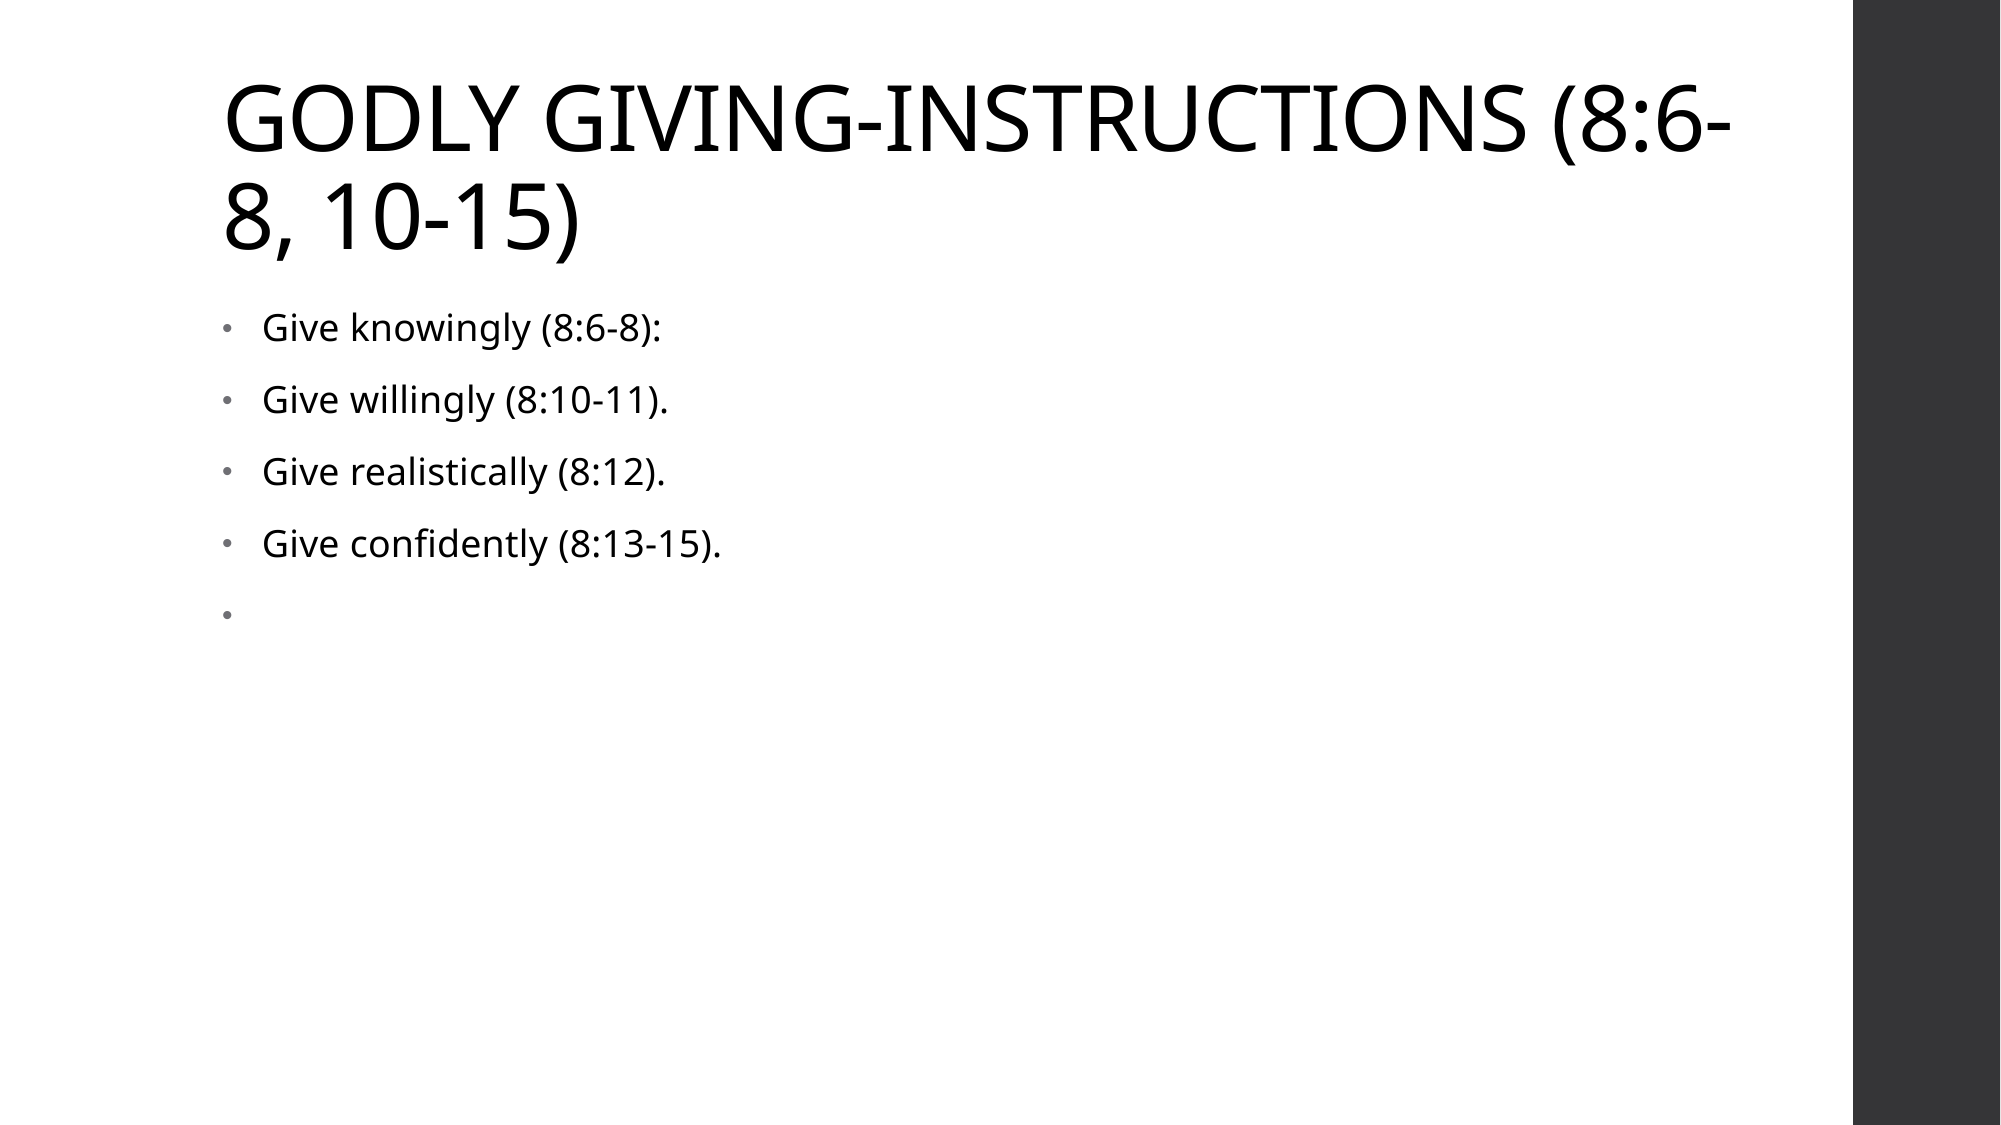

# GODLY GIVING-INSTRUCTIONS (8:6-8, 10-15)
 Give knowingly (8:6-8):
 Give willingly (8:10-11).
 Give realistically (8:12).
 Give confidently (8:13-15).